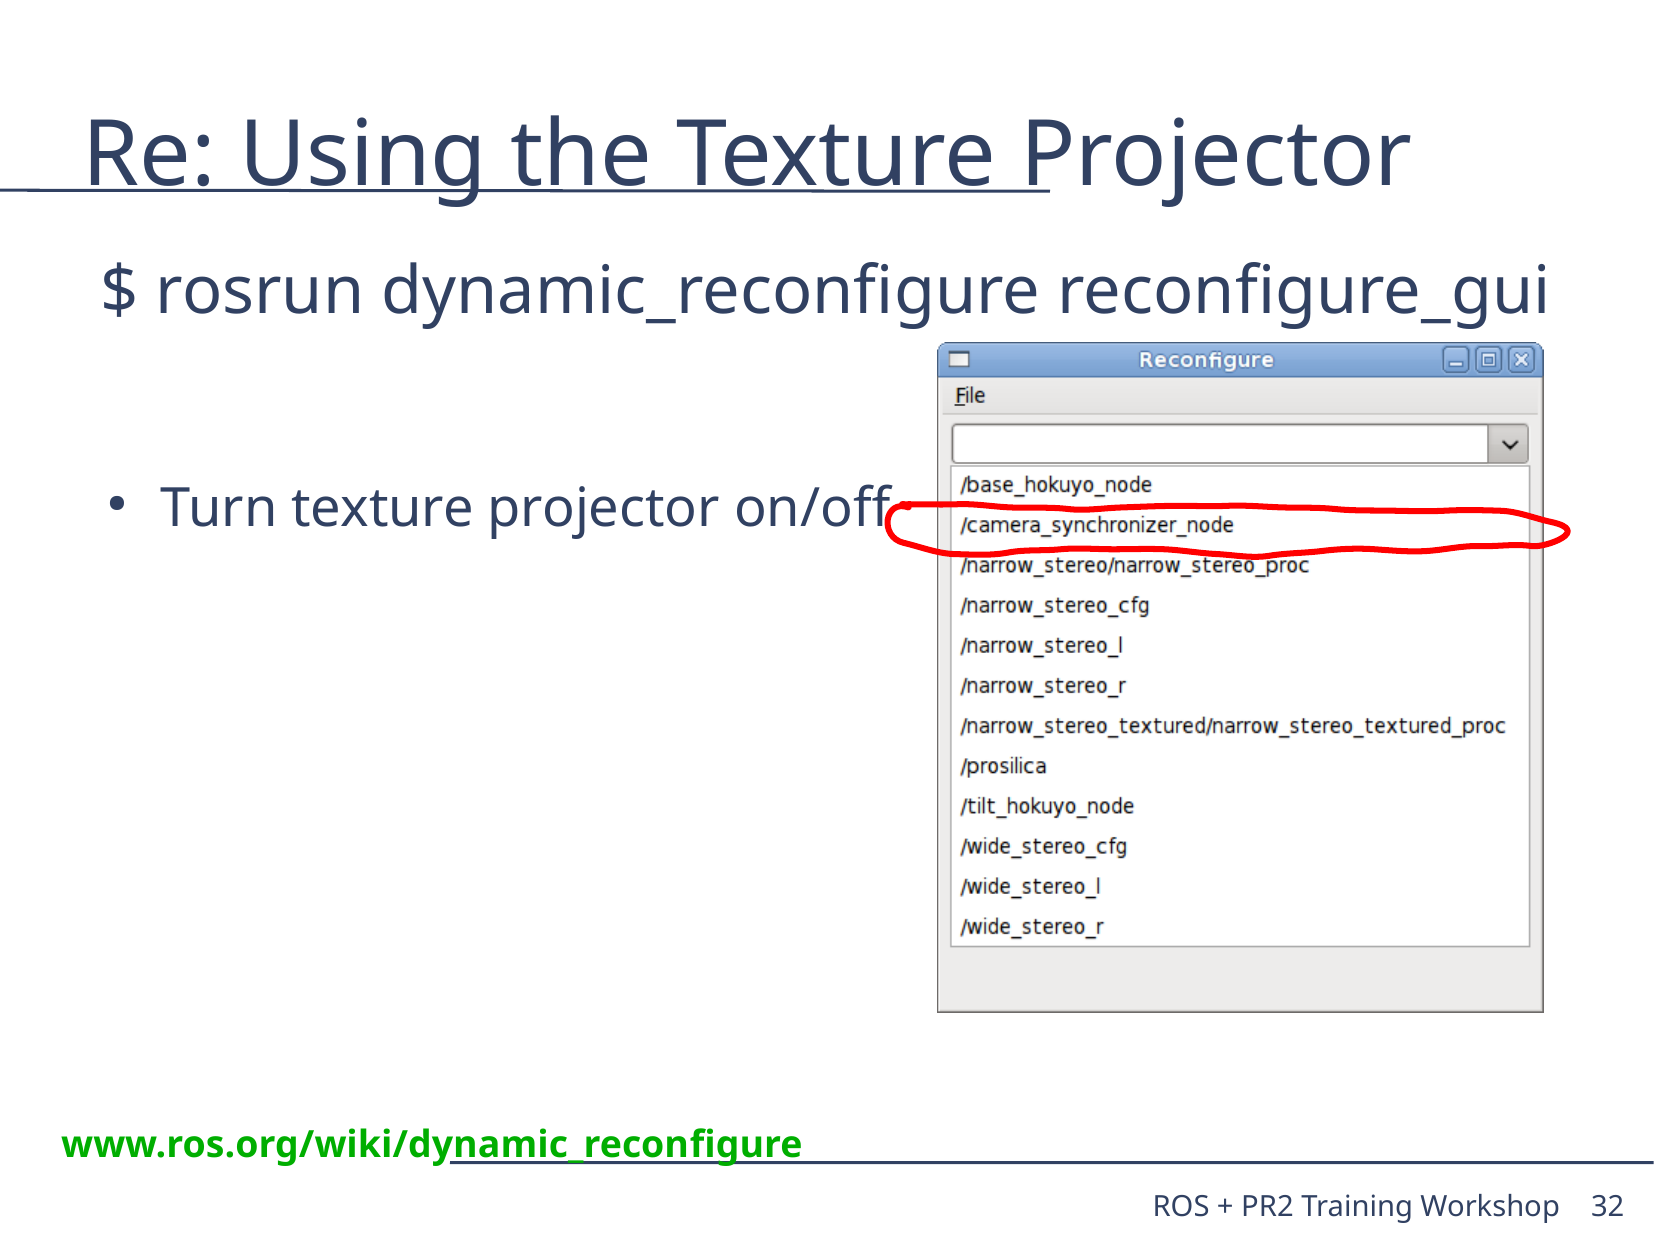

# Re: Using the Texture Projector
$ rosrun dynamic_reconfigure reconfigure_gui
Turn texture projector on/off
www.ros.org/wiki/dynamic_reconfigure